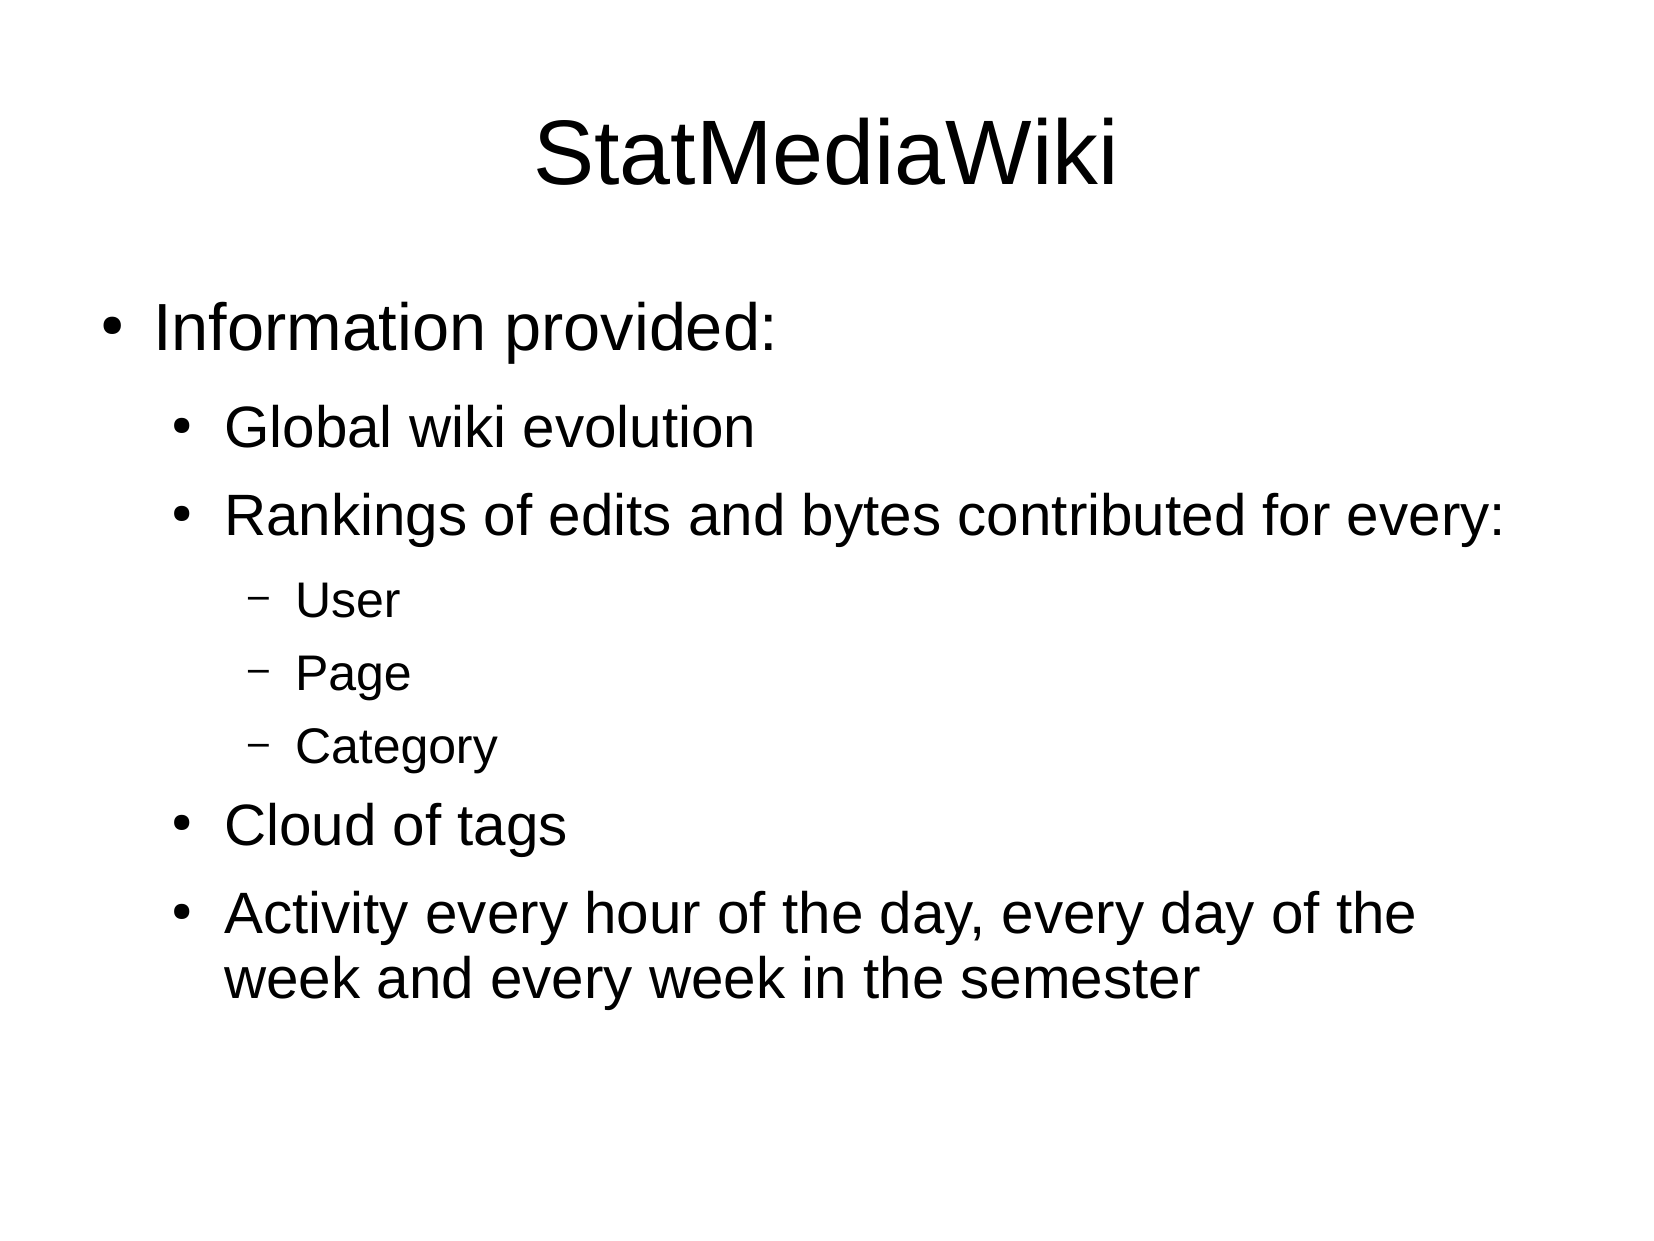

# StatMediaWiki
Information provided:
Global wiki evolution
Rankings of edits and bytes contributed for every:
User
Page
Category
Cloud of tags
Activity every hour of the day, every day of the week and every week in the semester